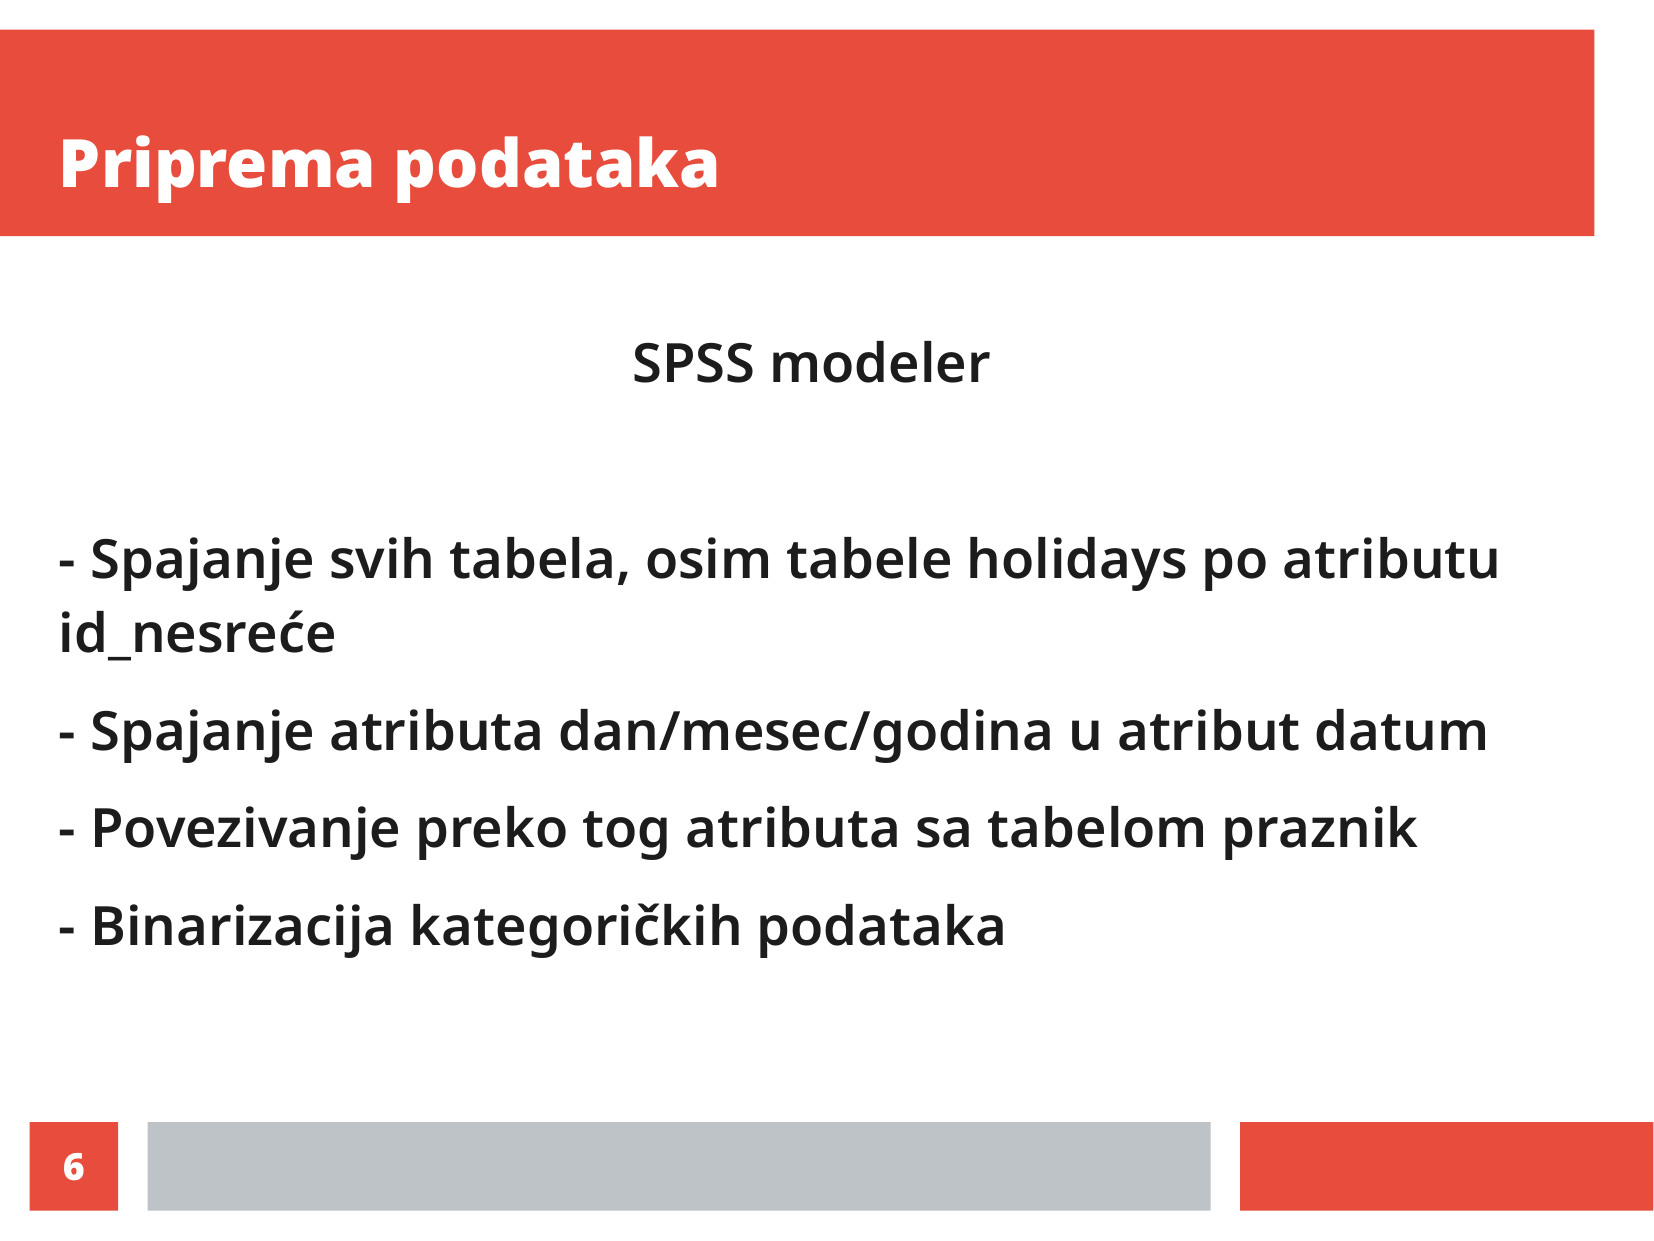

# Priprema podataka
SPSS modeler
- Spajanje svih tabela, osim tabele holidays po atributu id_nesreće
- Spajanje atributa dan/mesec/godina u atribut datum
- Povezivanje preko tog atributa sa tabelom praznik
- Binarizacija kategoričkih podataka
6